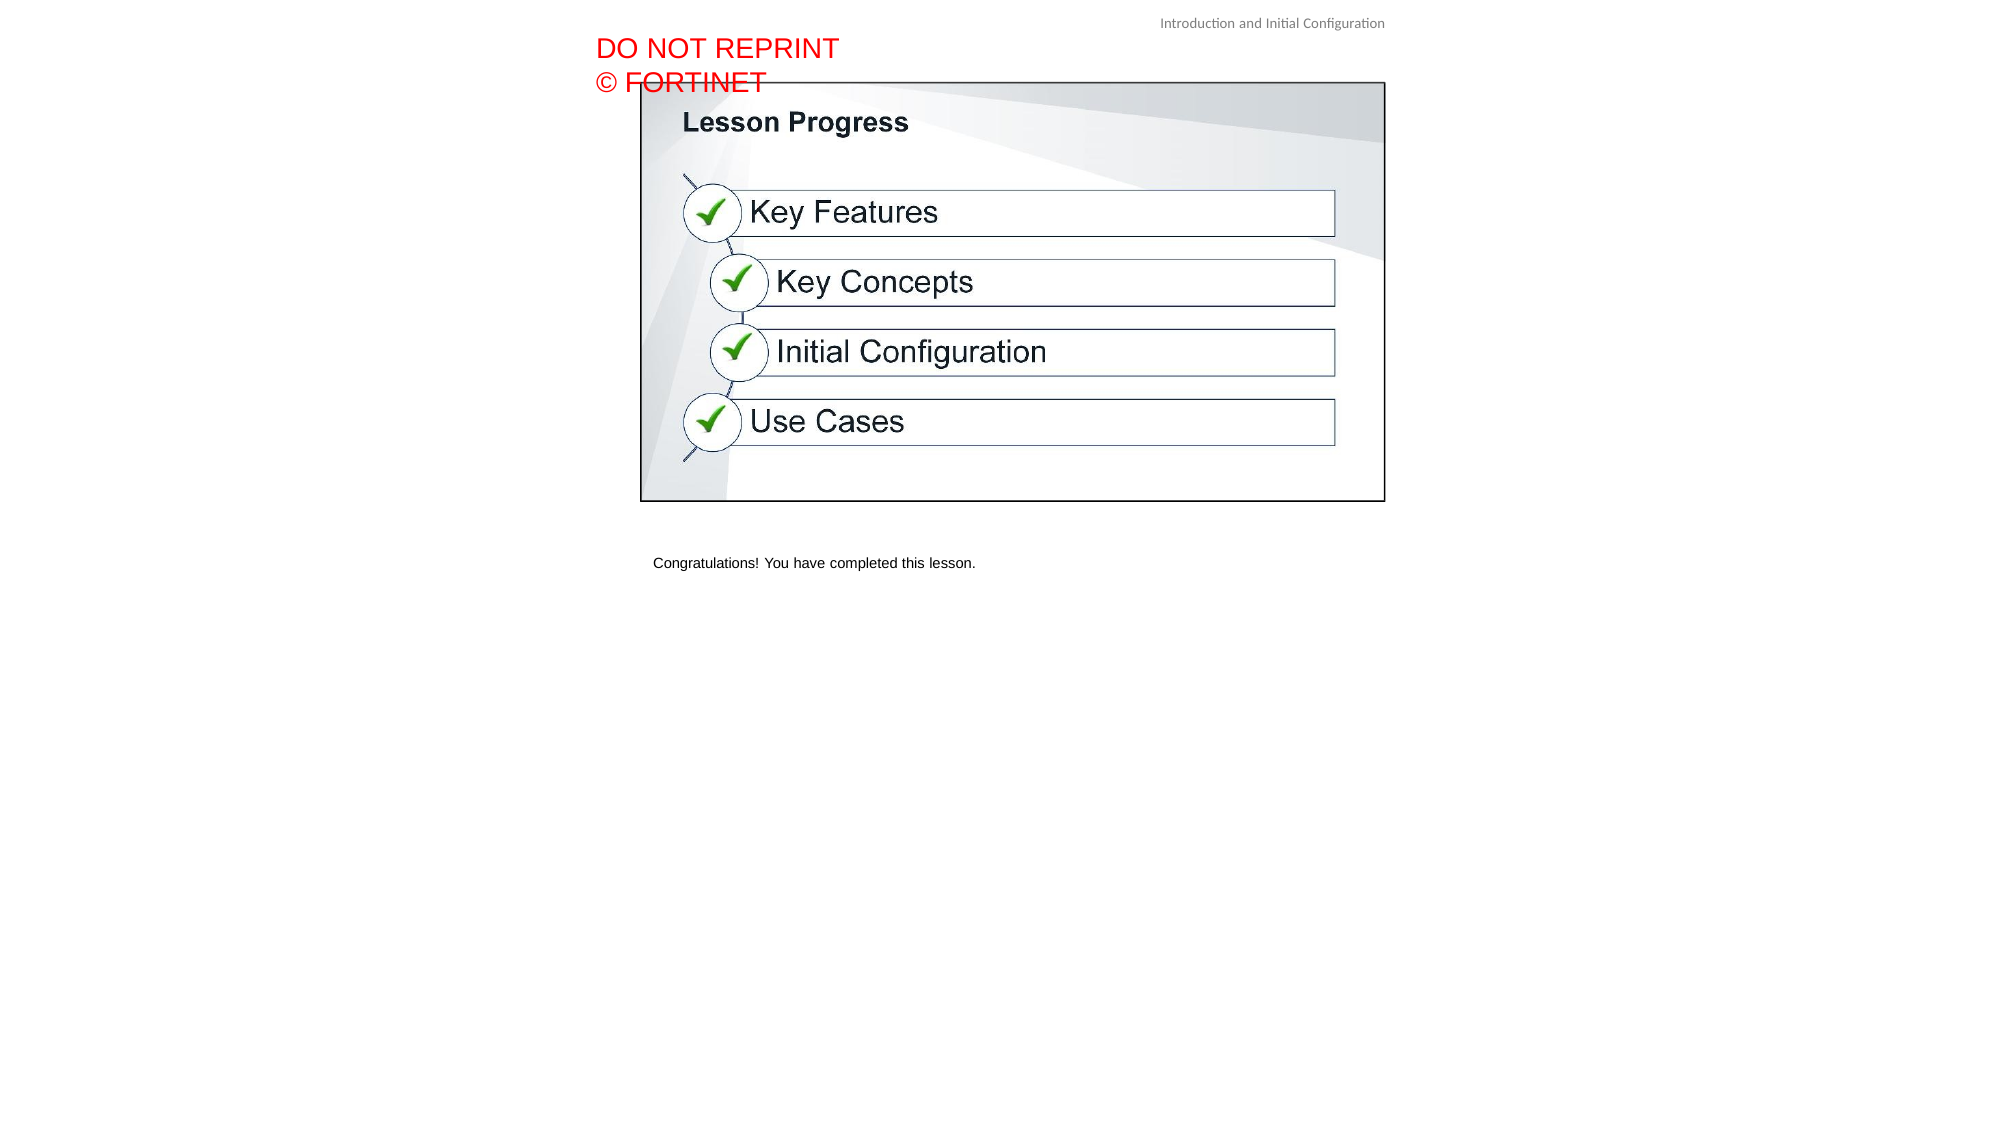

Introduction and Initial Configuration
DO NOT REPRINT
© FORTINET
Congratulations! You have completed this lesson.
FortiManager 6.2 Study Guide
1